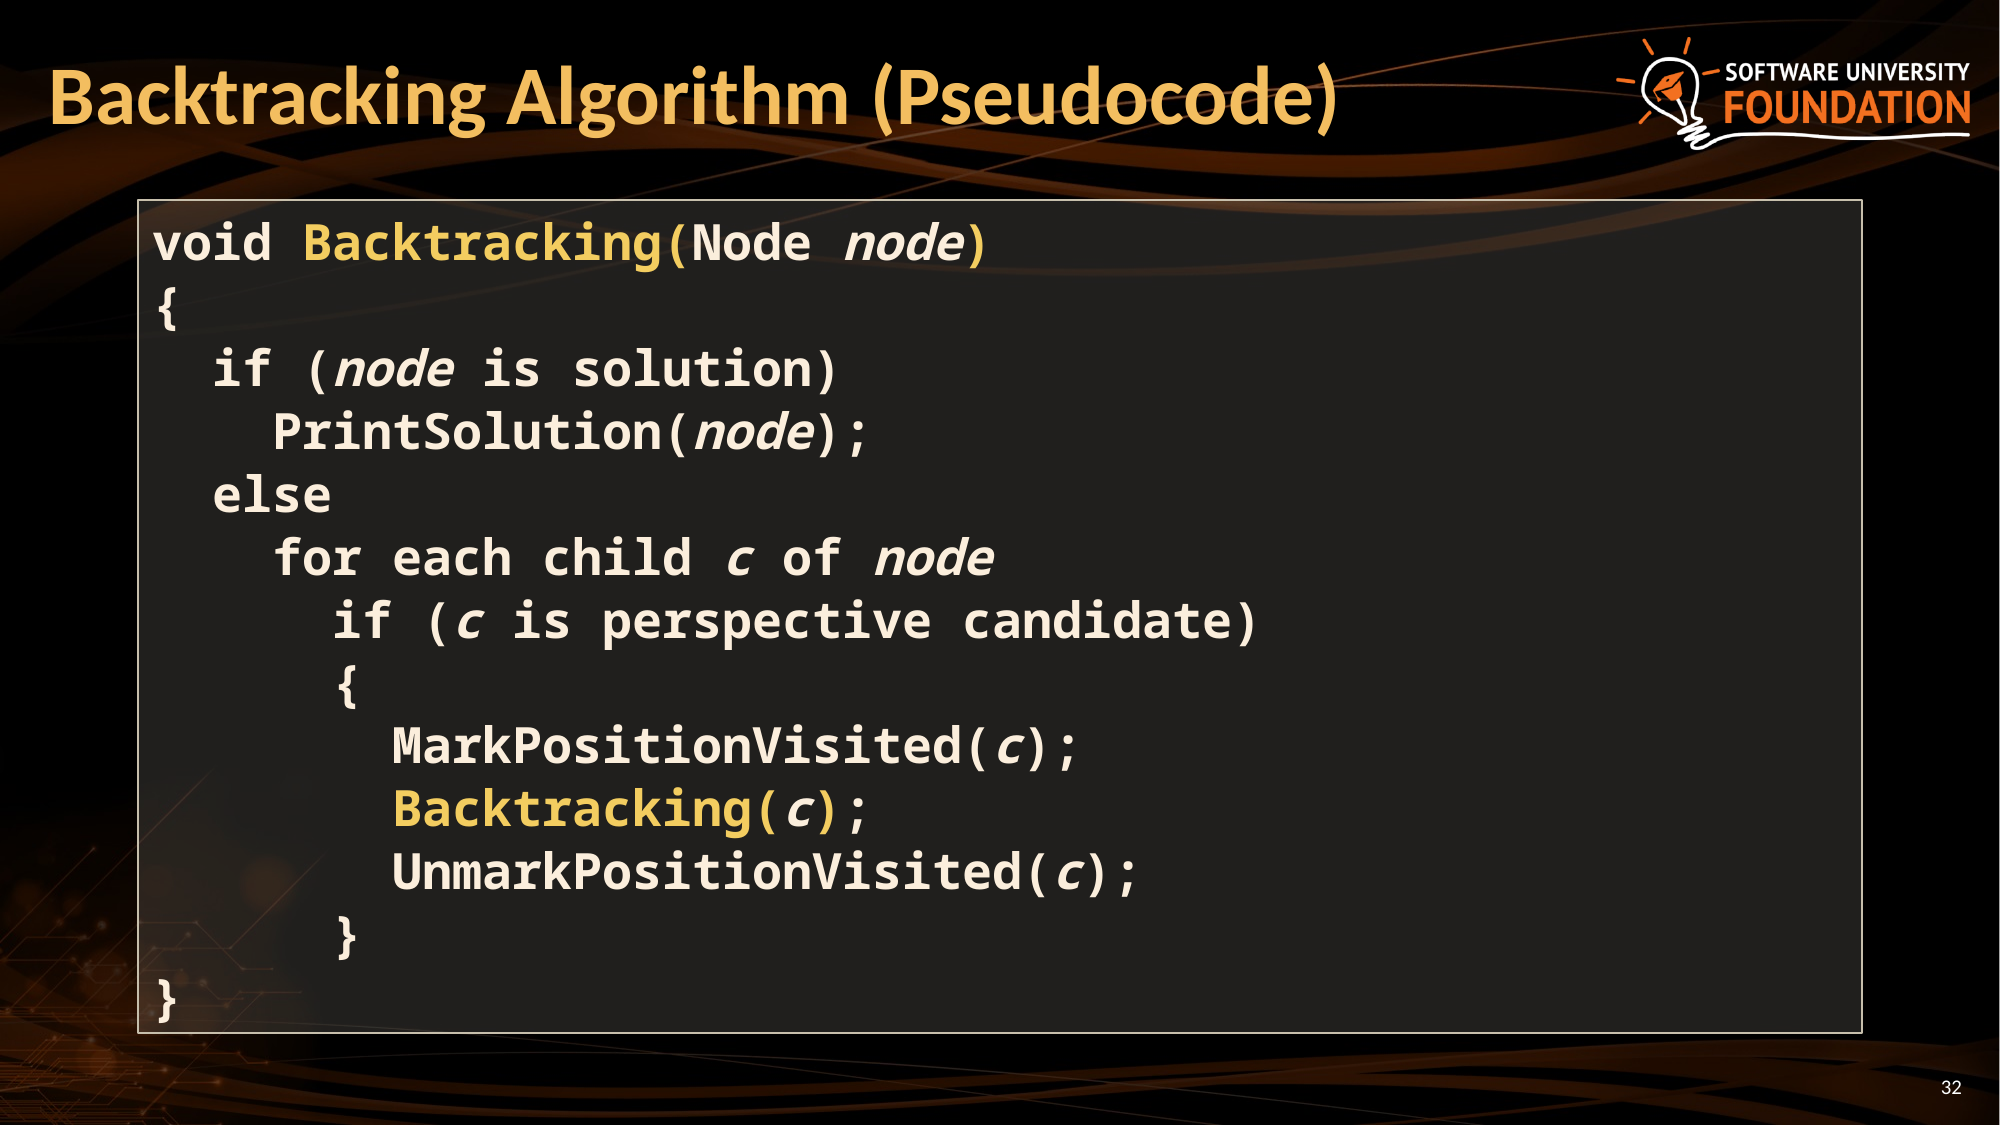

# Backtracking Algorithm (Pseudocode)
void Backtracking(Node node)
{
 if (node is solution)
 PrintSolution(node);
 else
 for each child c of node
 if (c is perspective candidate)
 {
 MarkPositionVisited(c);
 Backtracking(c);
 UnmarkPositionVisited(c);
 }
}